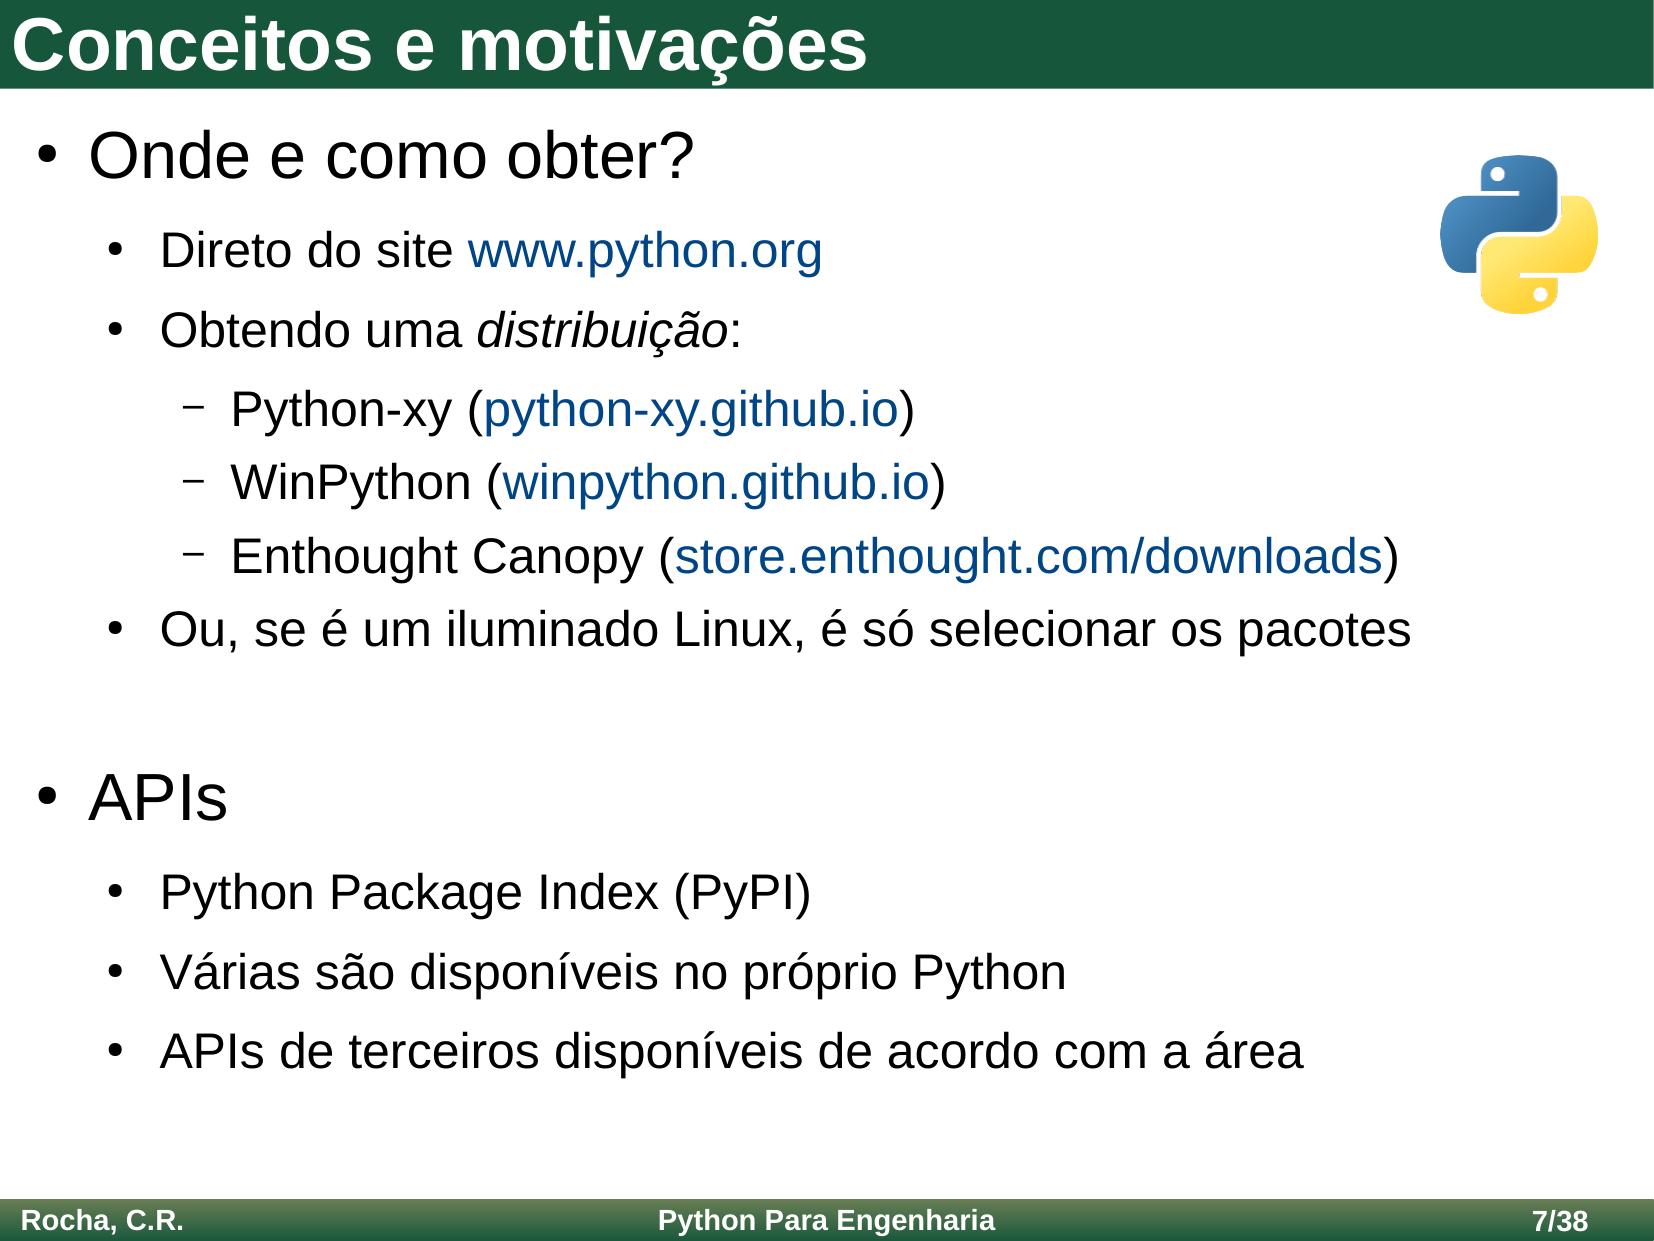

# Conceitos e motivações
Onde e como obter?
Direto do site www.python.org
Obtendo uma distribuição:
Python-xy (python-xy.github.io)
WinPython (winpython.github.io)
Enthought Canopy (store.enthought.com/downloads)
Ou, se é um iluminado Linux, é só selecionar os pacotes
APIs
Python Package Index (PyPI)
Várias são disponíveis no próprio Python
APIs de terceiros disponíveis de acordo com a área